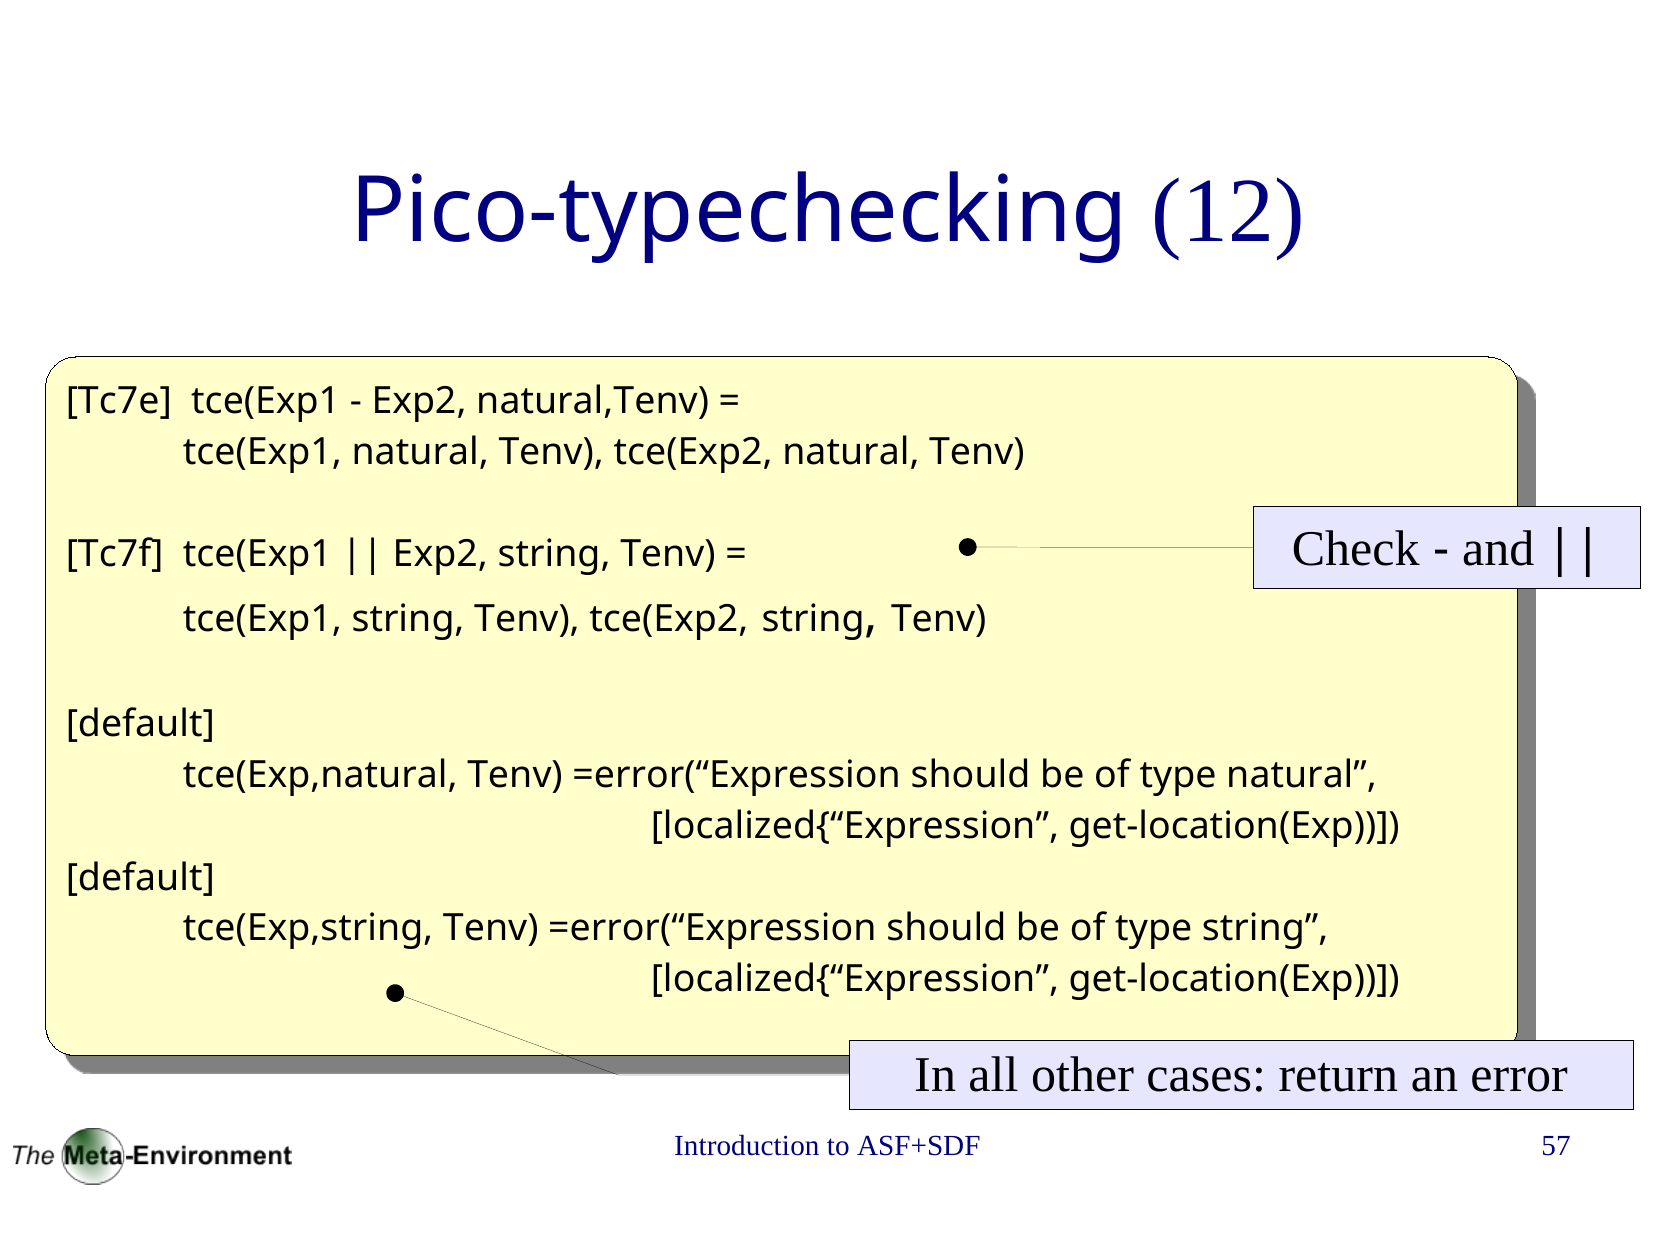

# Pico-typechecking (12)
[Tc7e] tce(Exp1 - Exp2, natural,Tenv) =
 tce(Exp1, natural, Tenv), tce(Exp2, natural, Tenv)
[Tc7f] tce(Exp1 || Exp2, string, Tenv) =
 tce(Exp1, string, Tenv), tce(Exp2, string, Tenv)
[default]
 tce(Exp,natural, Tenv) =error(“Expression should be of type natural”,
 [localized{“Expression”, get-location(Exp))])
[default]
 tce(Exp,string, Tenv) =error(“Expression should be of type string”,
 [localized{“Expression”, get-location(Exp))])
57